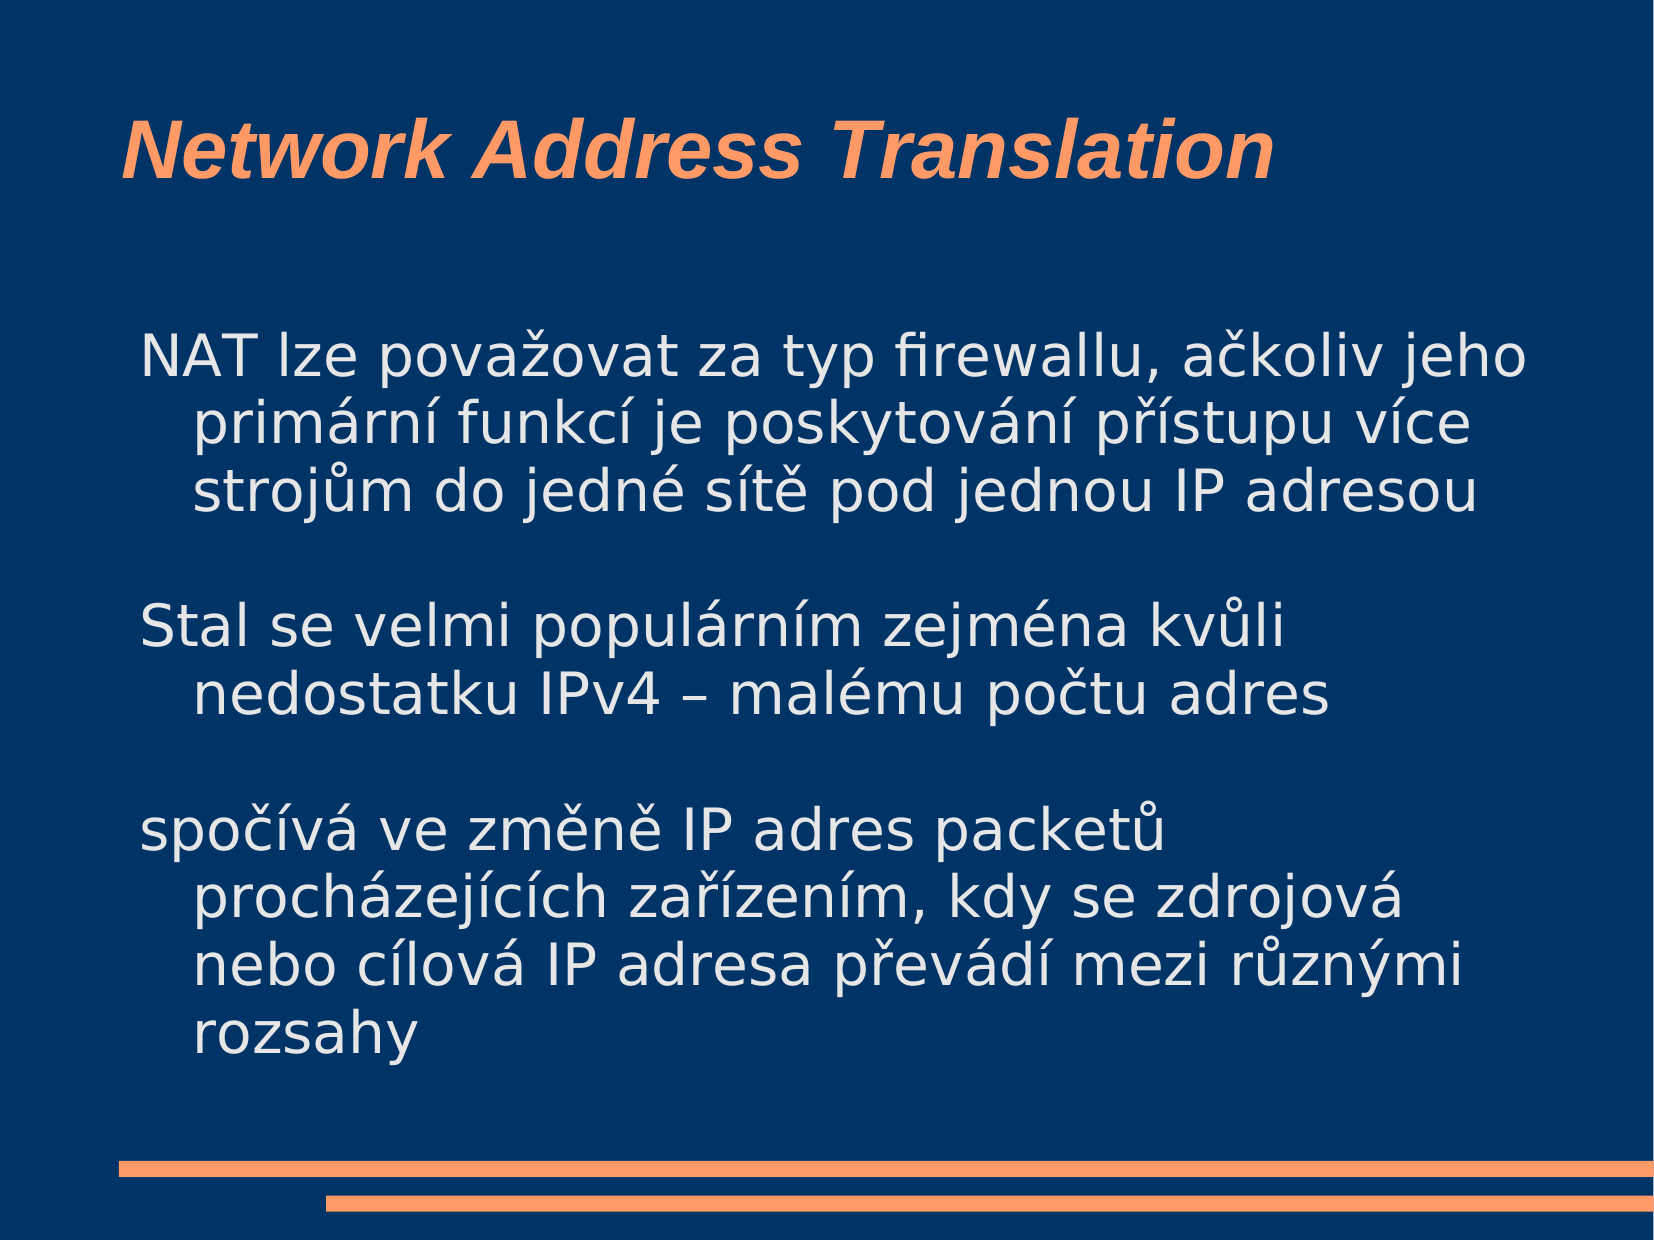

# Network Address Translation
NAT lze považovat za typ firewallu, ačkoliv jeho primární funkcí je poskytování přístupu více strojům do jedné sítě pod jednou IP adresou
Stal se velmi populárním zejména kvůli nedostatku IPv4 – malému počtu adres
spočívá ve změně IP adres packetů procházejících zařízením, kdy se zdrojová nebo cílová IP adresa převádí mezi různými rozsahy